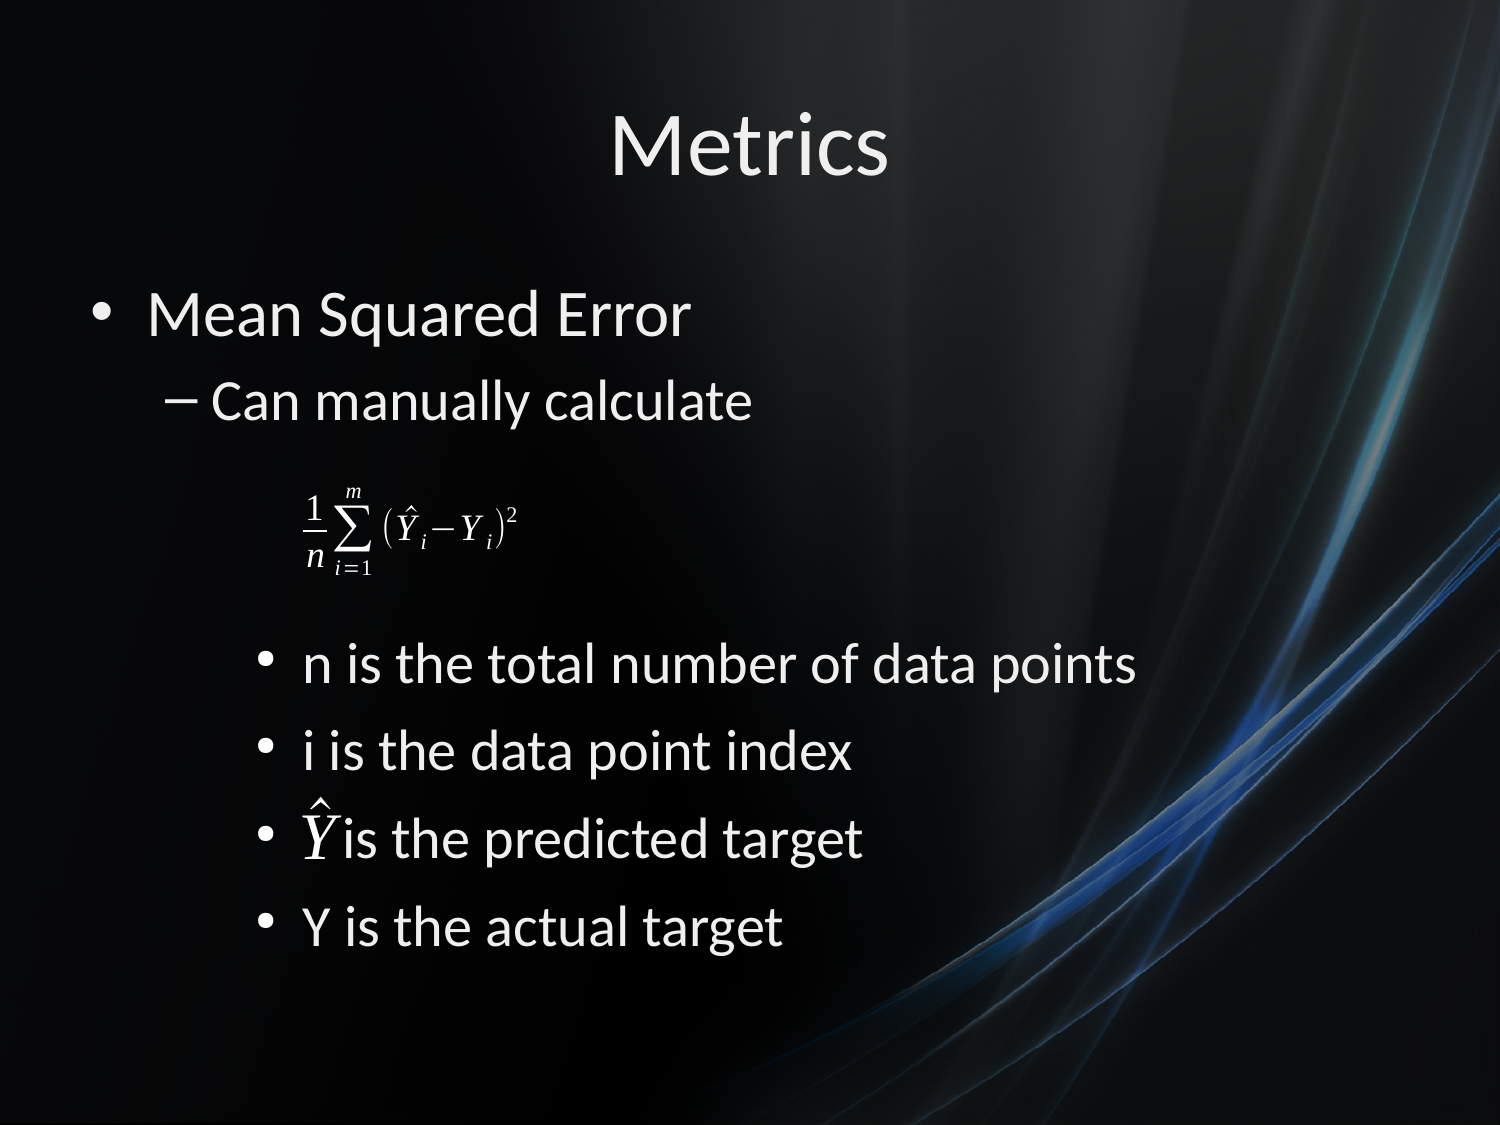

# Metrics
Mean Squared Error
Can manually calculate
n is the total number of data points
i is the data point index
 is the predicted target
Y is the actual target